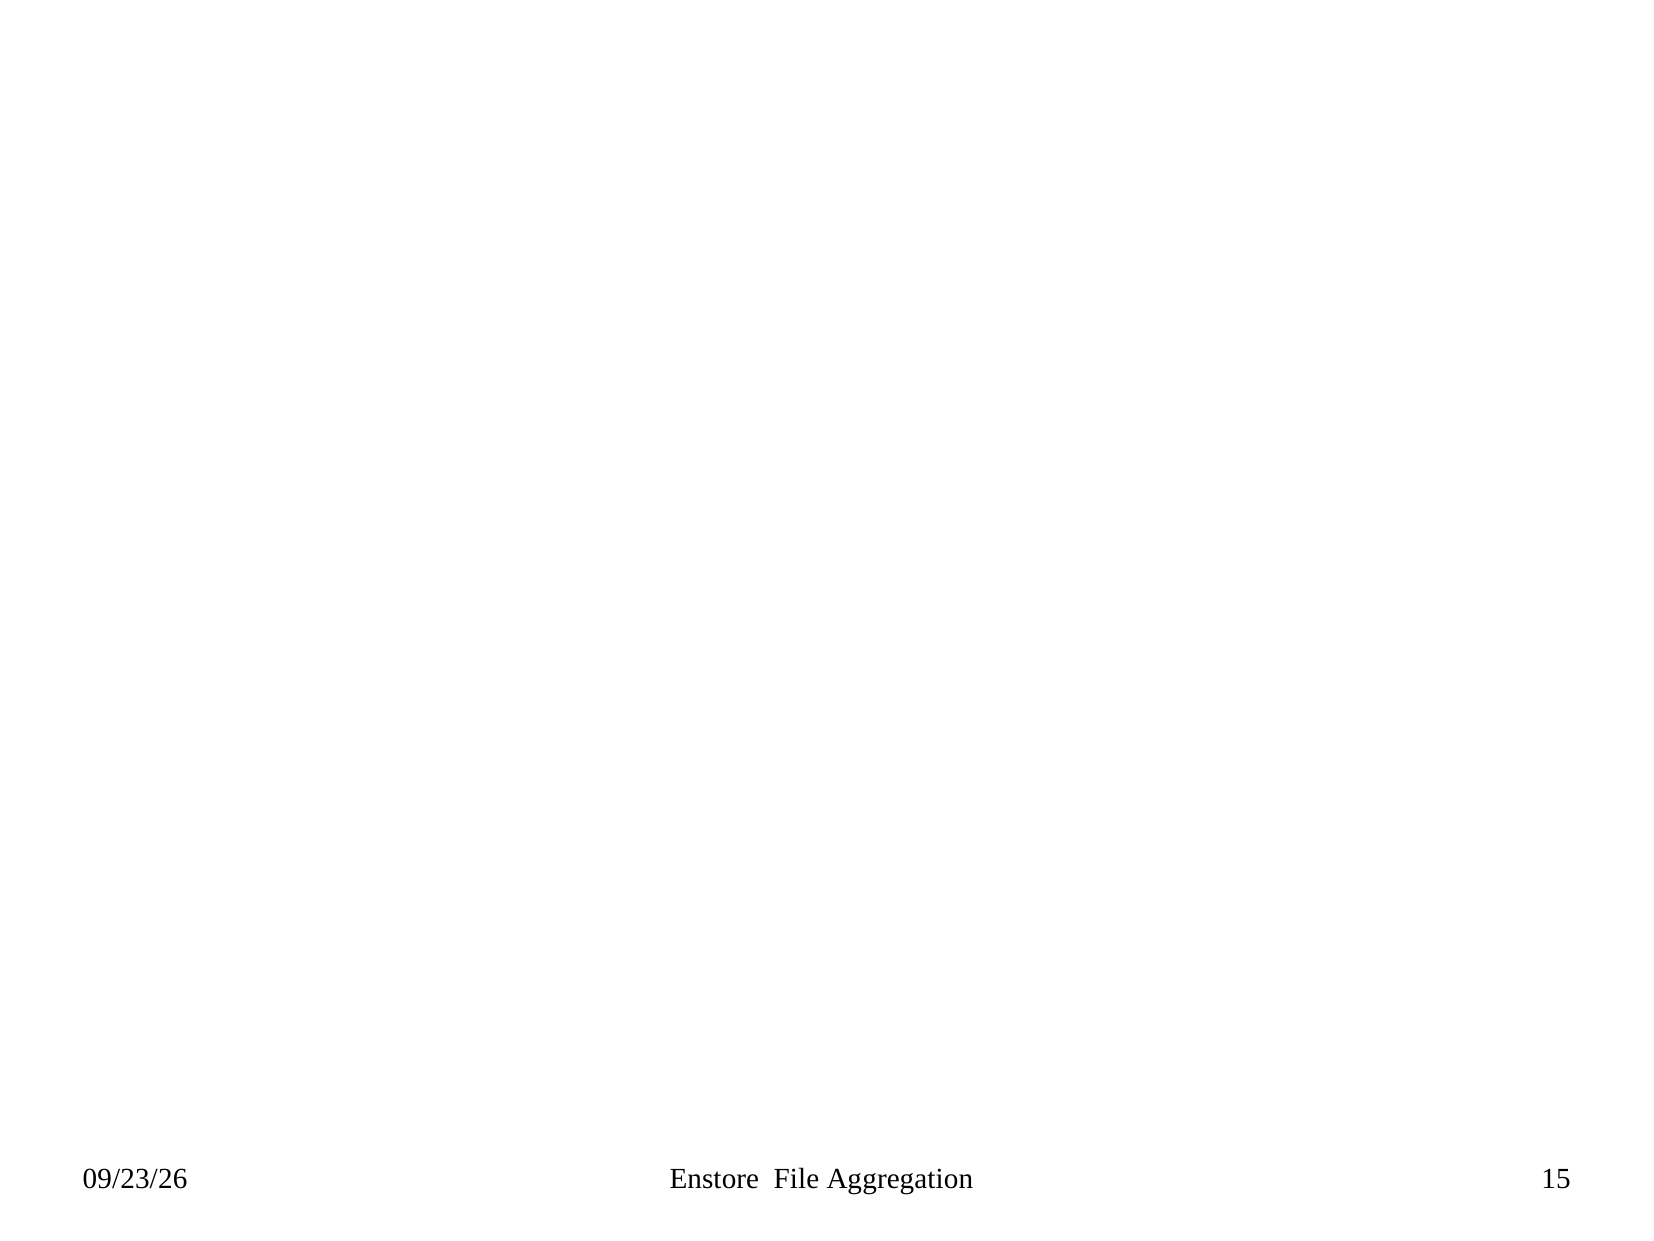

# New configuration entries (cont.)
Library Manager Director (unique):
configdict['lm_director'] = {
 'norestart':'INQ',
 'host': 'dmsen02.fnal.gov',
 'port': 5602,
 'udp_port' :5602,
 'logname':'LMDSRV',
 'queue_in': 'udp_relay_test',
 'udp_proxy_server': 'lmd.udp_proxy_server',
 'policy_file': "/home/enstore/policy_files/lmd_policy.py"
 }
Enstore File Aggregation
15